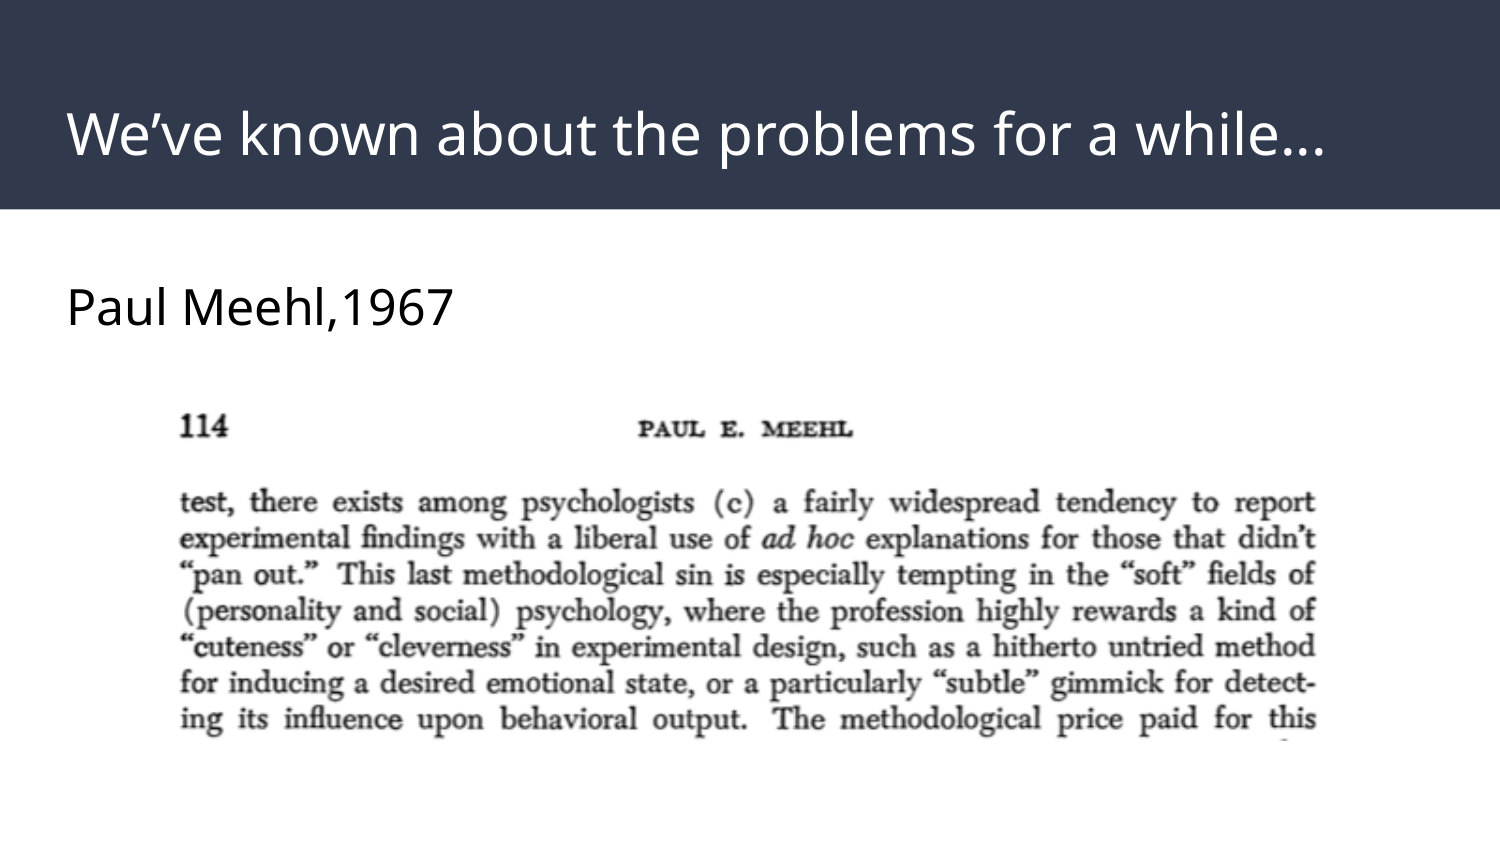

# We’ve known about the problems for a while...
Paul Meehl,1967